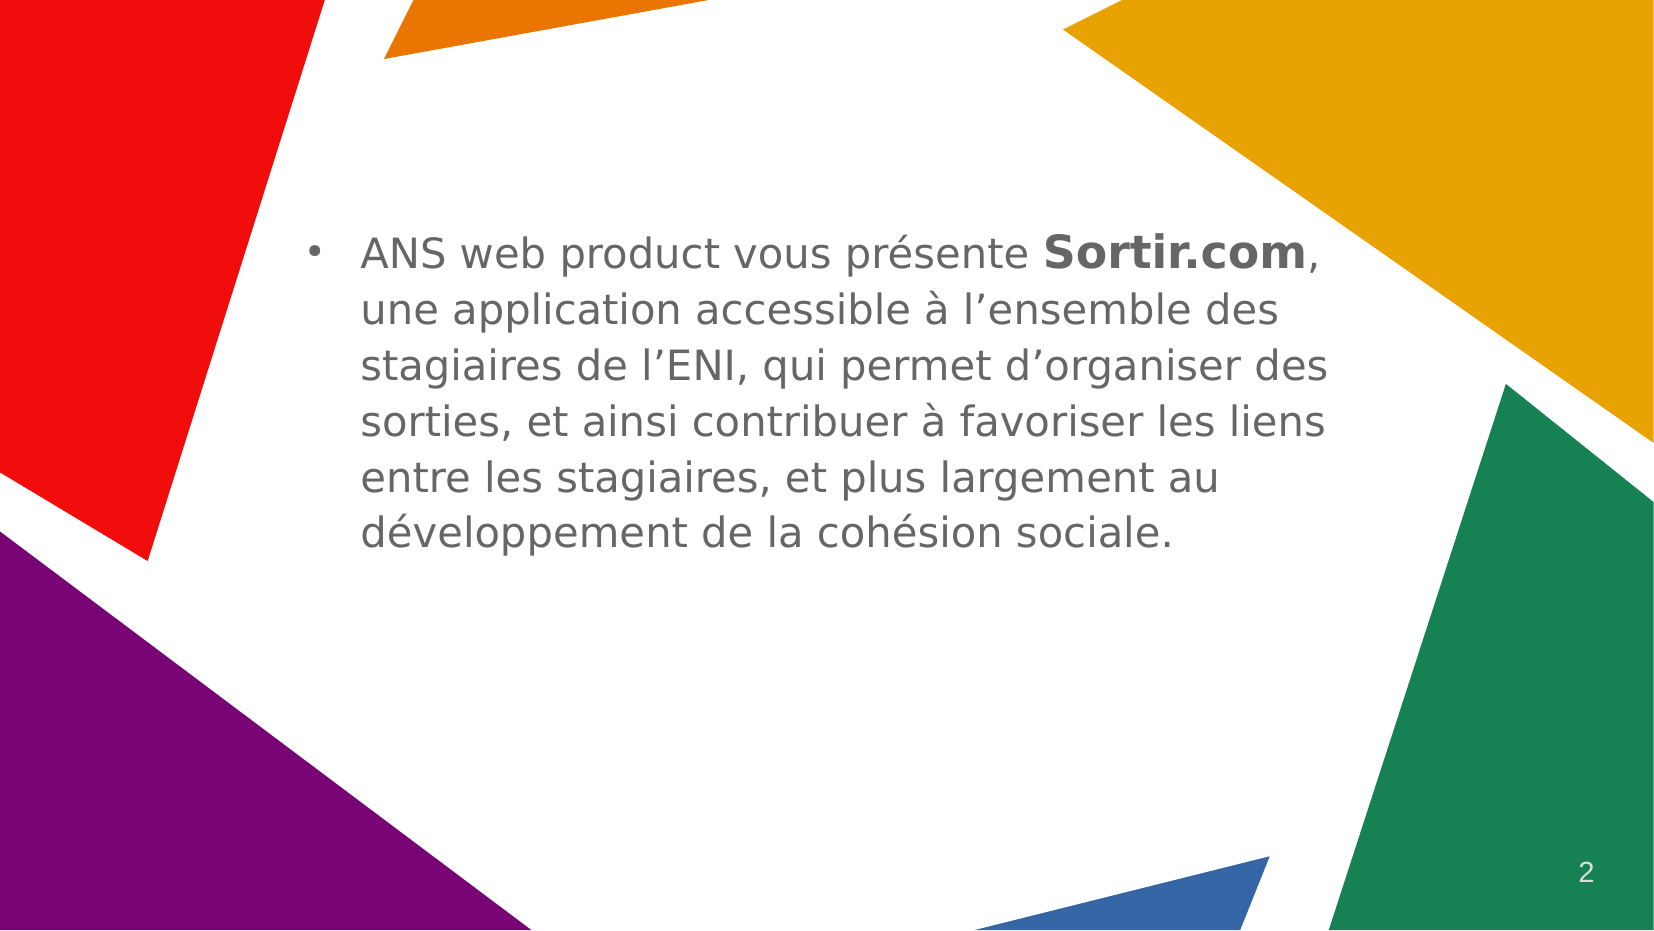

# ANS web product vous présente Sortir.com, une application accessible à l’ensemble des stagiaires de l’ENI, qui permet d’organiser des sorties, et ainsi contribuer à favoriser les liens entre les stagiaires, et plus largement au développement de la cohésion sociale.
2